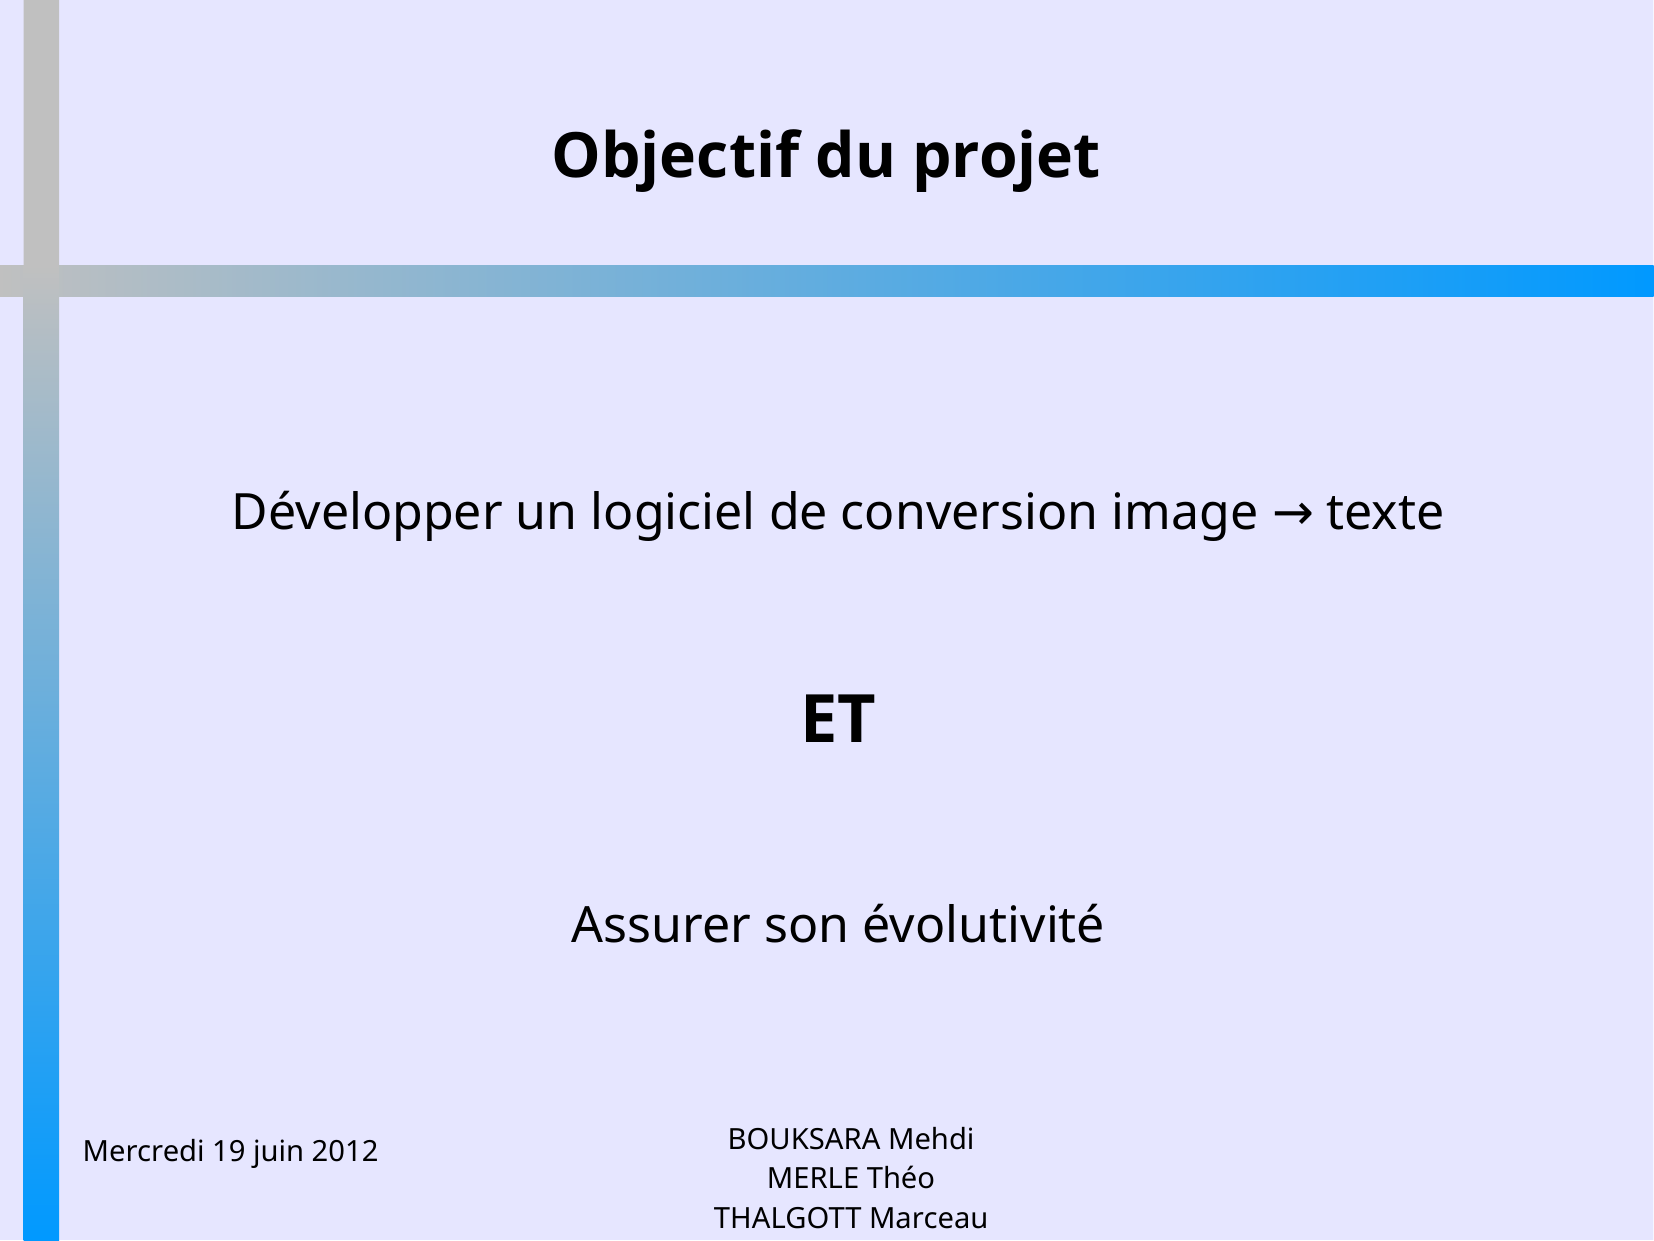

# Objectif du projet
Développer un logiciel de conversion image → texte
ET
Assurer son évolutivité